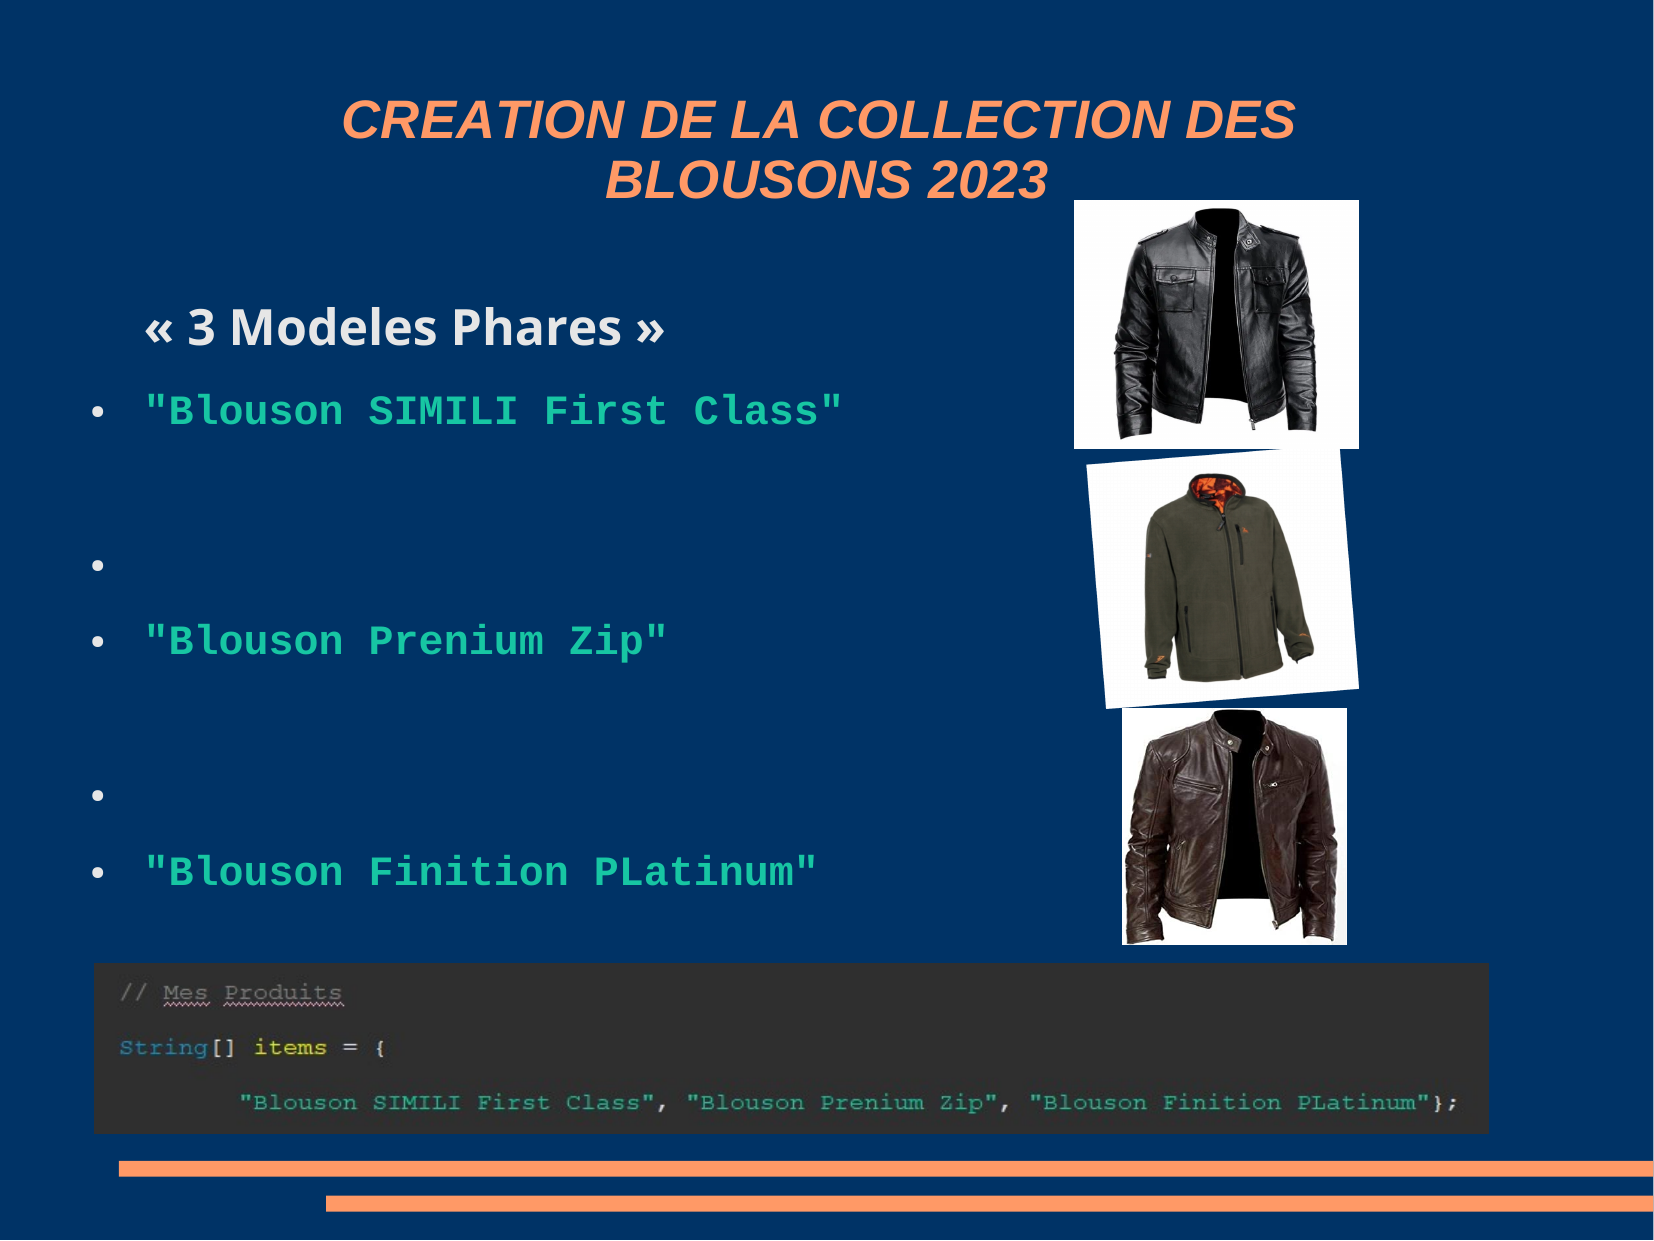

# CREATION DE LA COLLECTION DES BLOUSONS 2023
« 3 Modeles Phares »
"Blouson SIMILI First Class"
"Blouson Prenium Zip"
"Blouson Finition PLatinum"